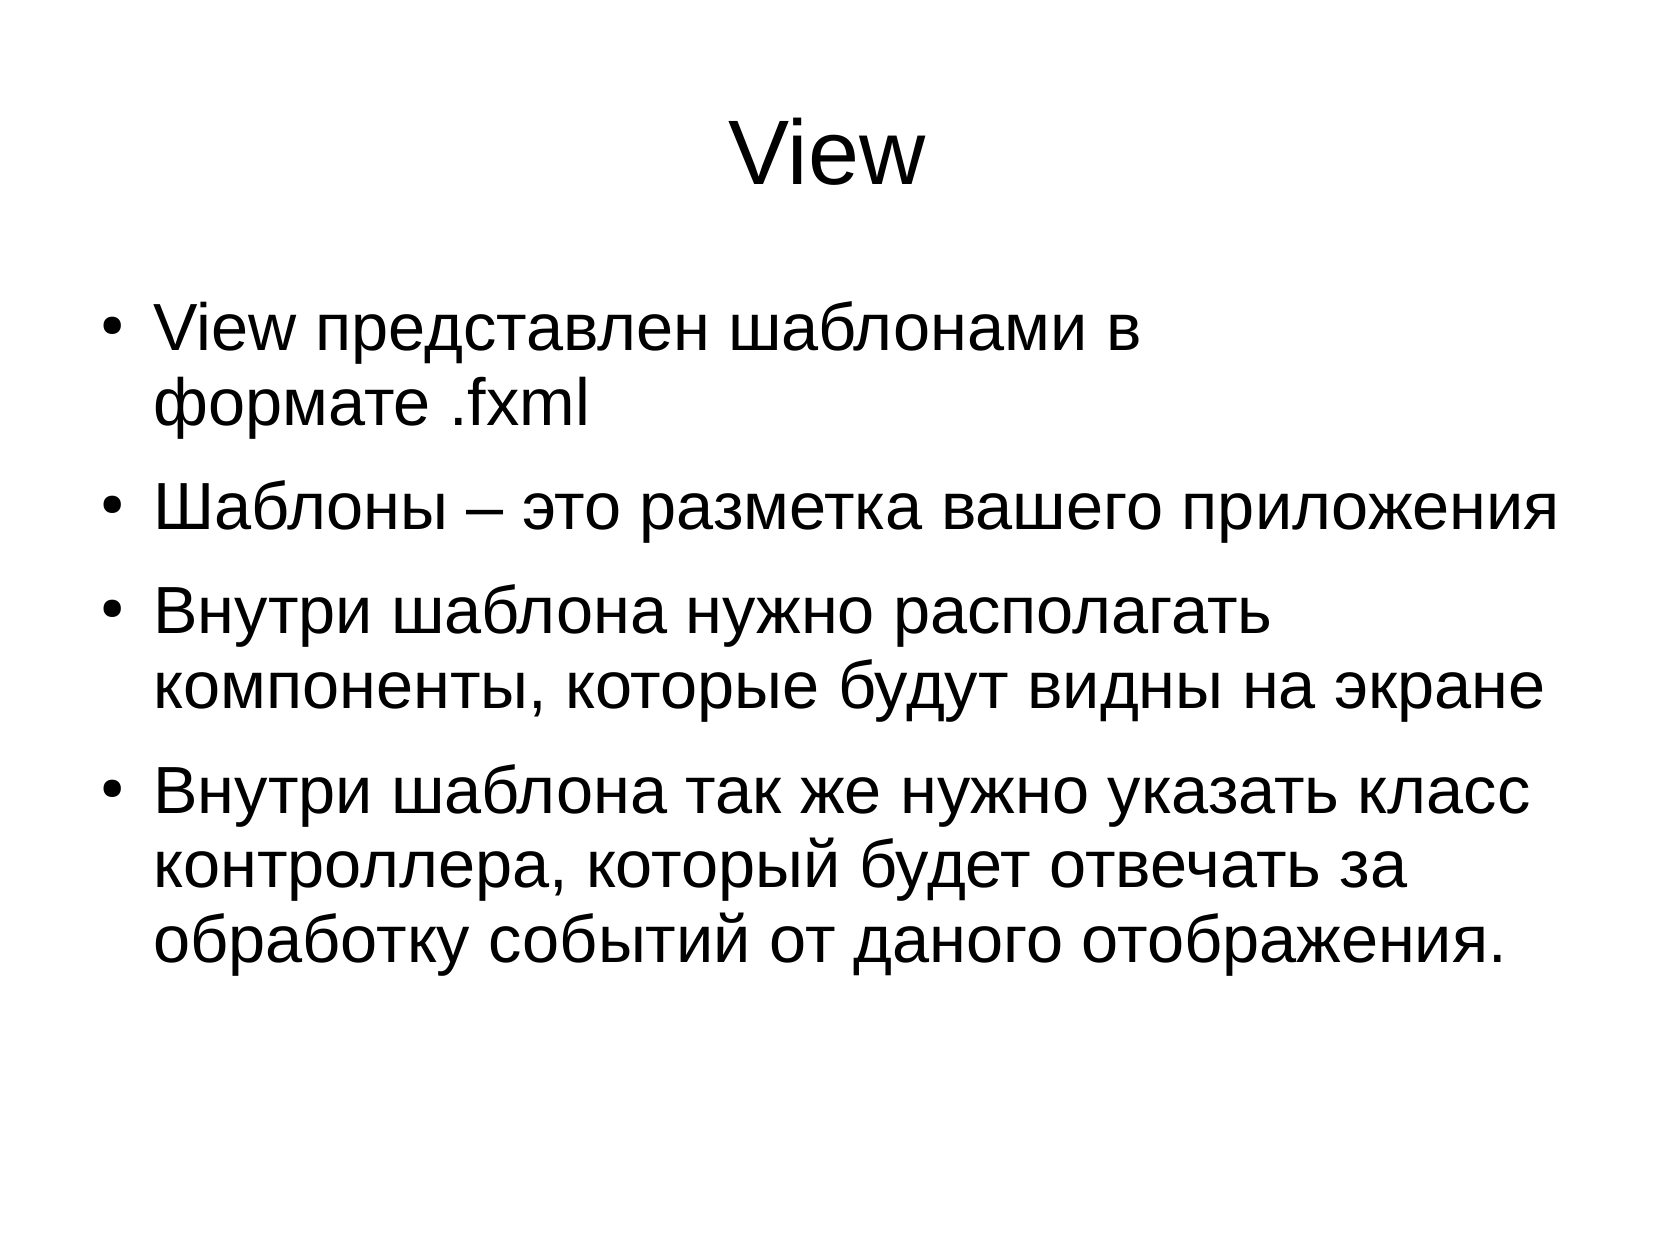

# View
View представлен шаблонами в формате .fxml
Шаблоны – это разметка вашего приложения
Внутри шаблона нужно располагать компоненты, которые будут видны на экране
Внутри шаблона так же нужно указать класс контроллера, который будет отвечать за обработку событий от даного отображения.